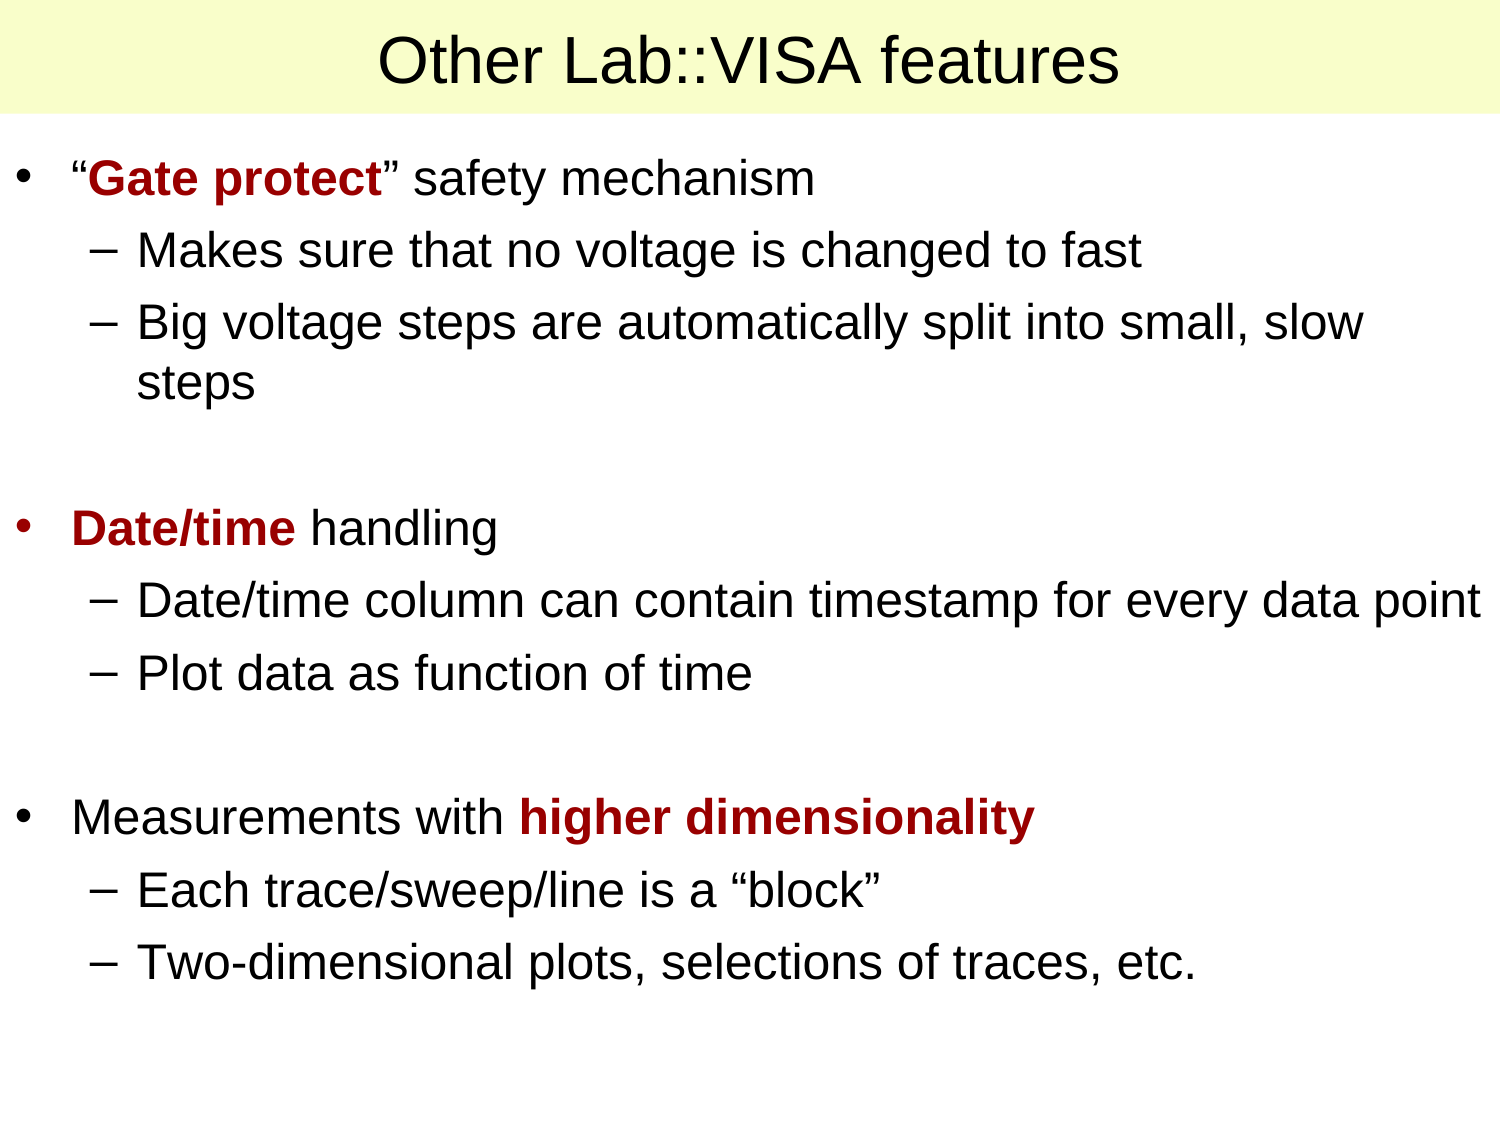

# Other Lab::VISA features
“Gate protect” safety mechanism
Makes sure that no voltage is changed to fast
Big voltage steps are automatically split into small, slow steps
Date/time handling
Date/time column can contain timestamp for every data point
Plot data as function of time
Measurements with higher dimensionality
Each trace/sweep/line is a “block”
Two-dimensional plots, selections of traces, etc.